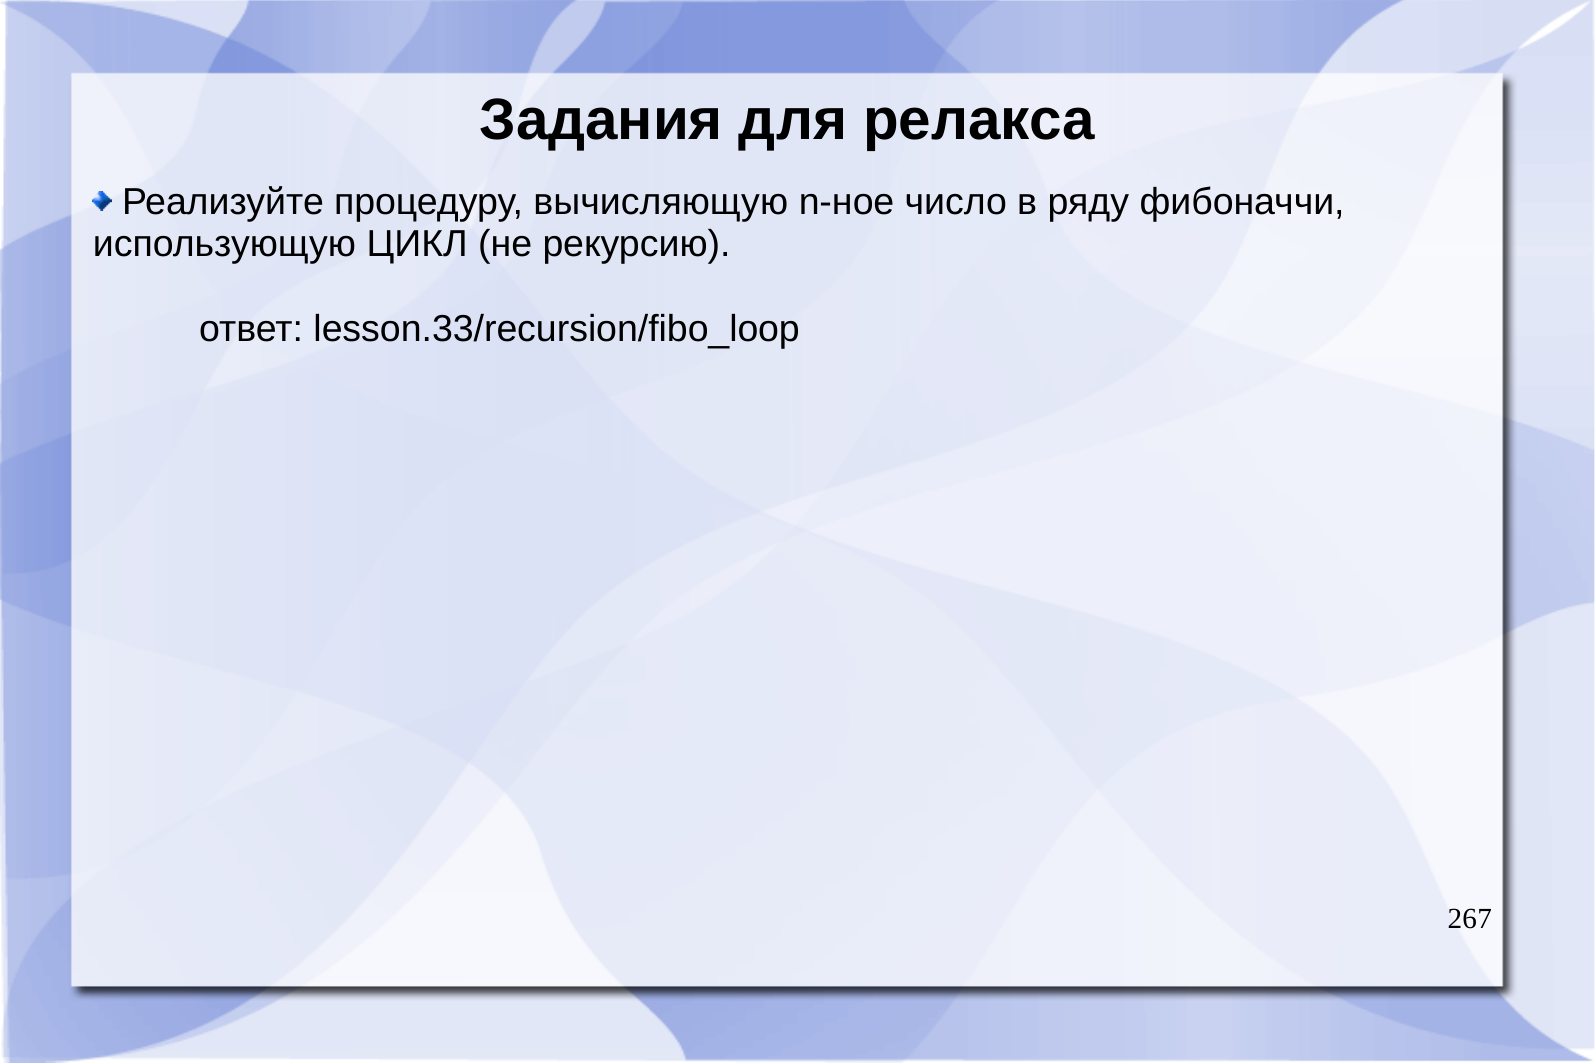

# Задания для релакса
 Реализуйте процедуру, вычисляющую n-ное число в ряду фибоначчи, использующую ЦИКЛ (не рекурсию).
ответ: lesson.33/recursion/fibo_loop
267